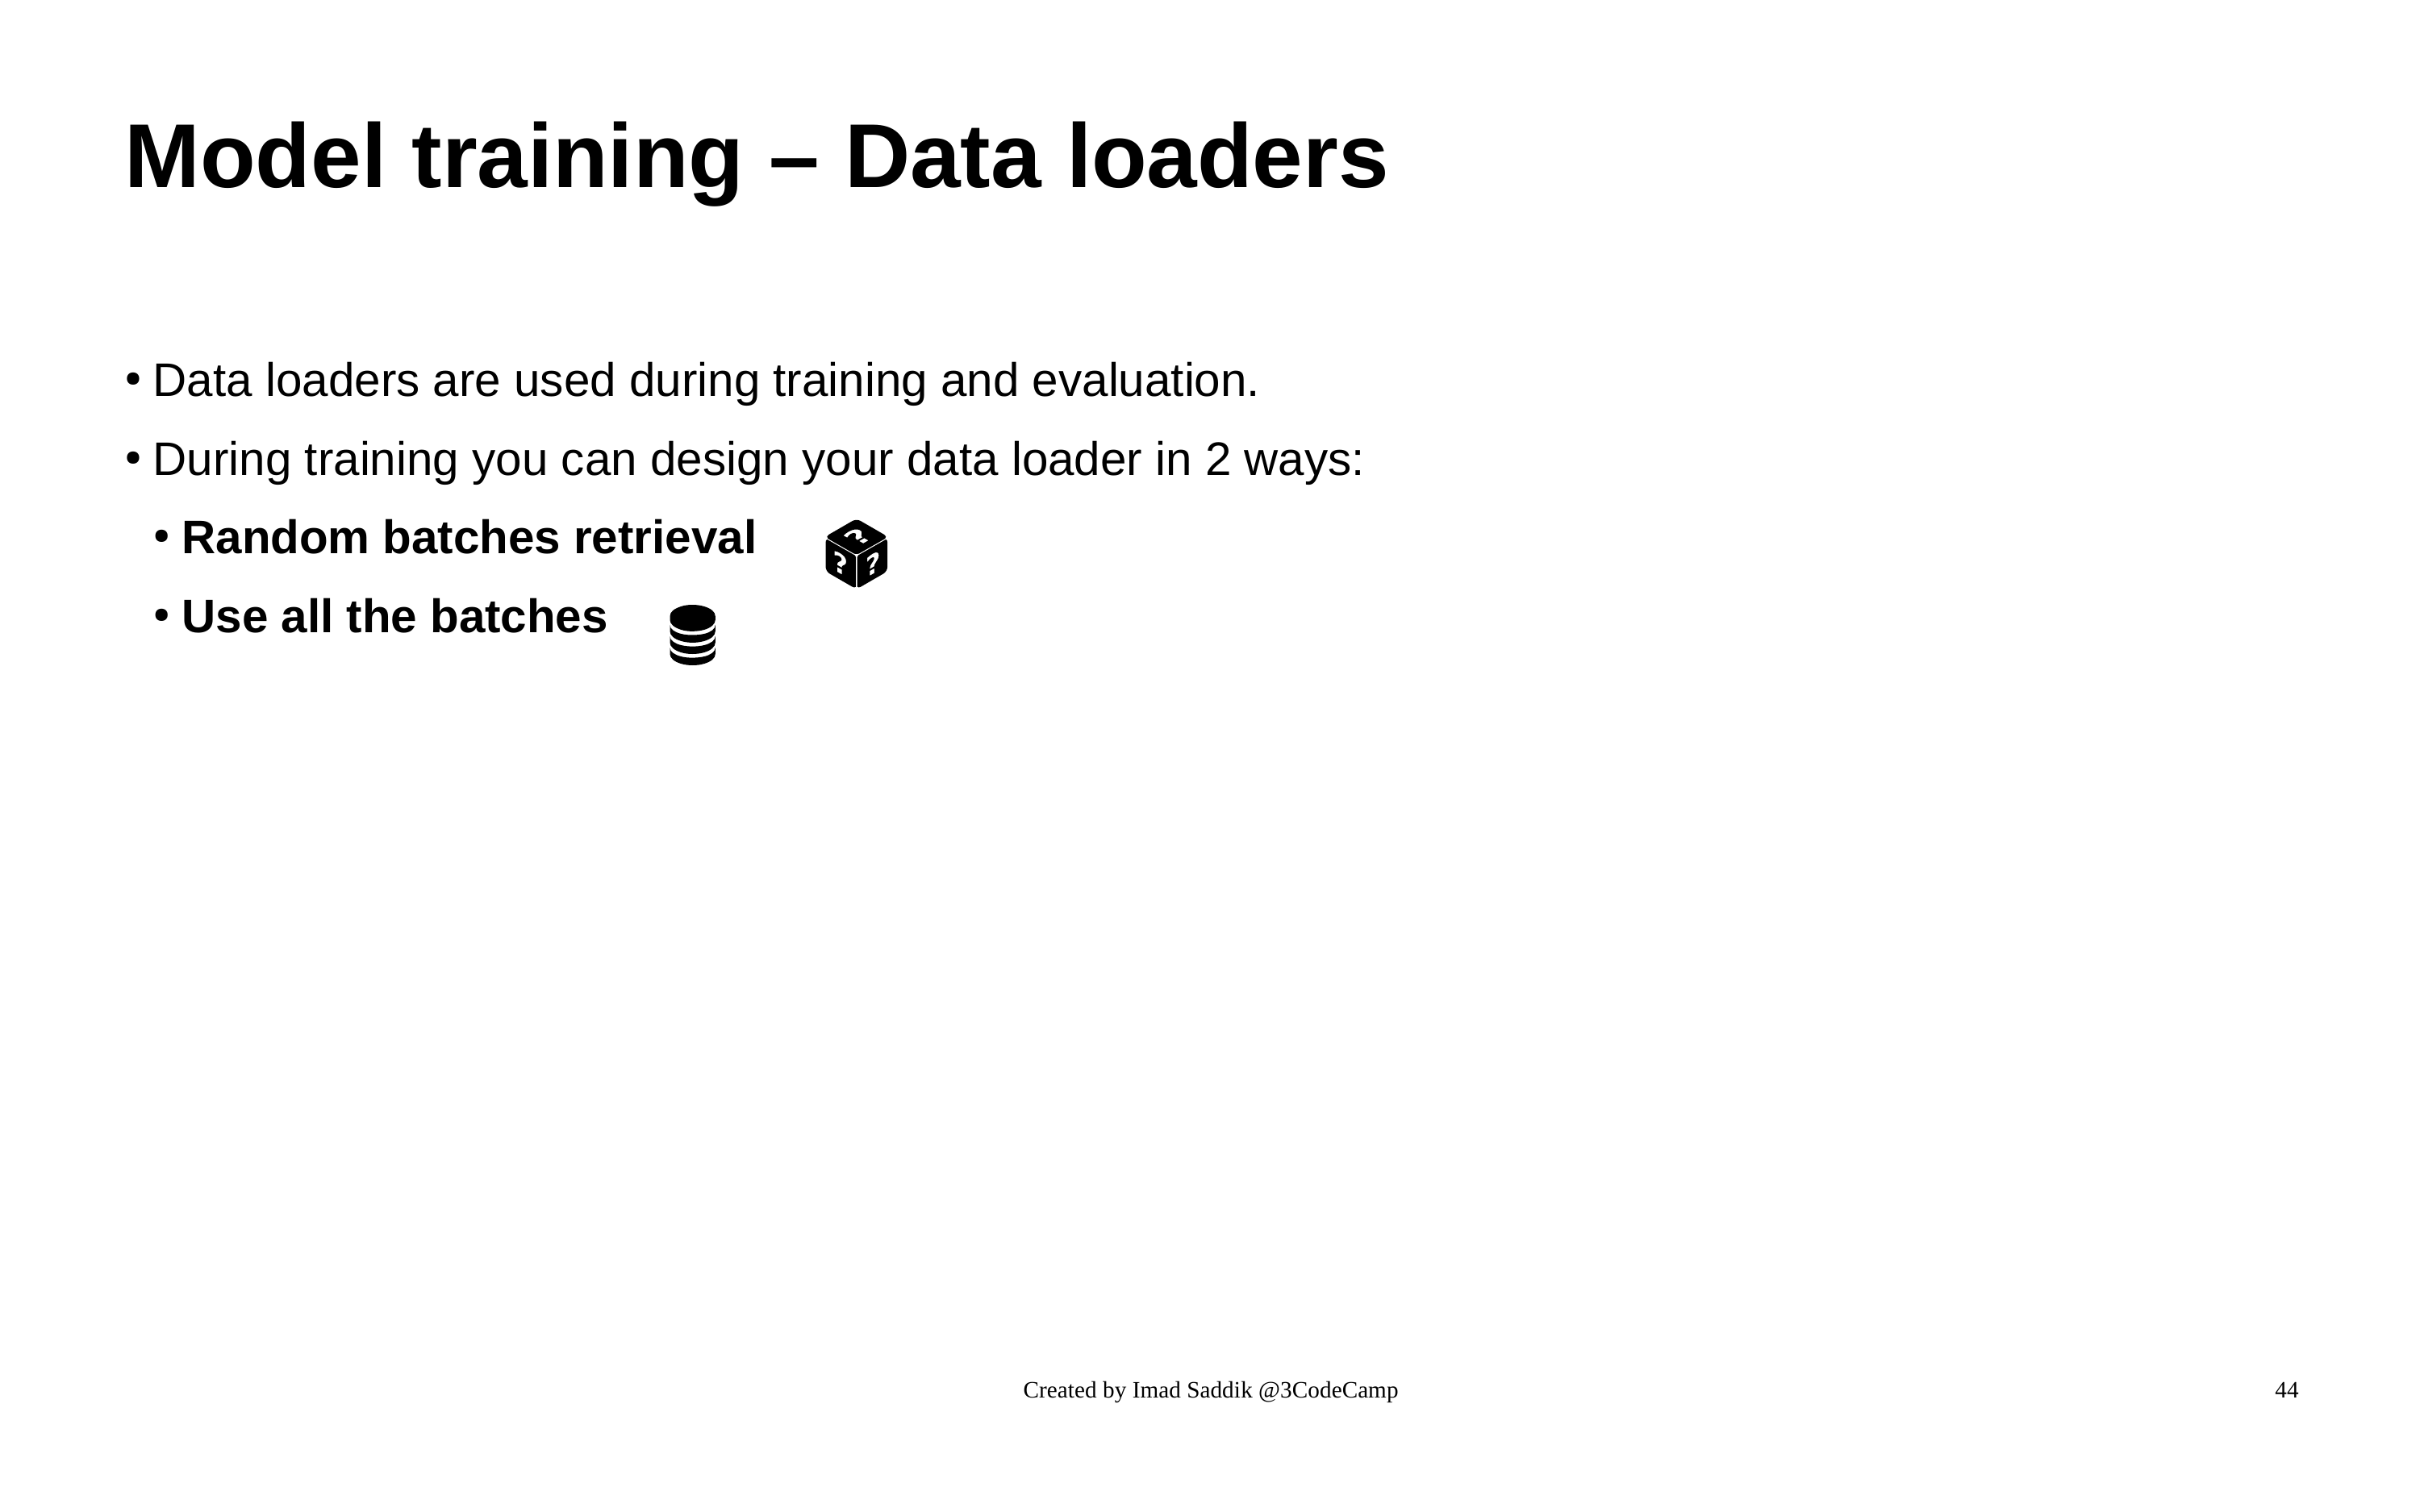

Model training – Data loaders
Data loaders are used during training and evaluation.
During training you can design your data loader in 2 ways:
Random batches retrieval
Use all the batches
Created by Imad Saddik @3CodeCamp
44